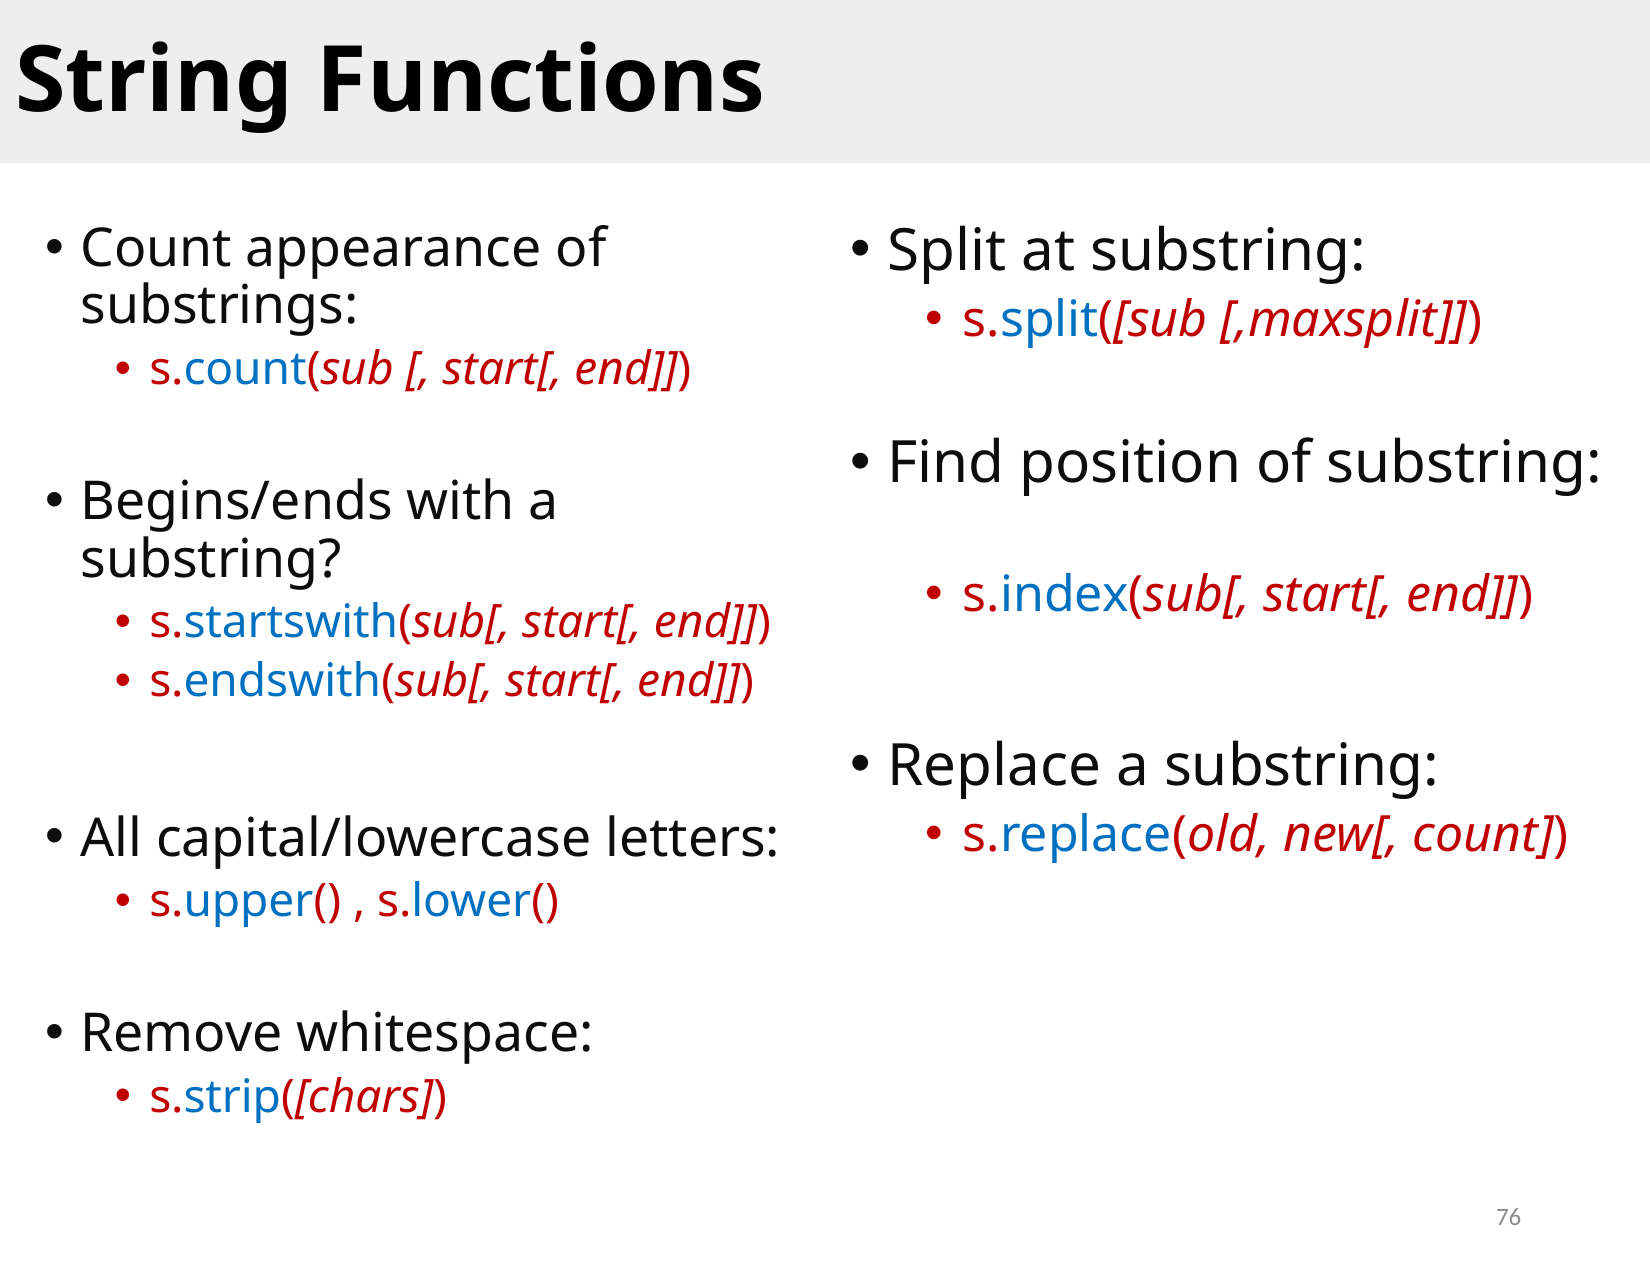

String Functions
# Count appearance of substrings:
s.count(sub [, start[, end]])
Begins/ends with a substring?
s.startswith(sub[, start[, end]])
s.endswith(sub[, start[, end]])
All capital/lowercase letters:
s.upper() , s.lower()
Remove whitespace:
s.strip([chars])
Split at substring:
s.split([sub [,maxsplit]])
Find position of substring:
s.index(sub[, start[, end]])
Replace a substring:
s.replace(old, new[, count])
76